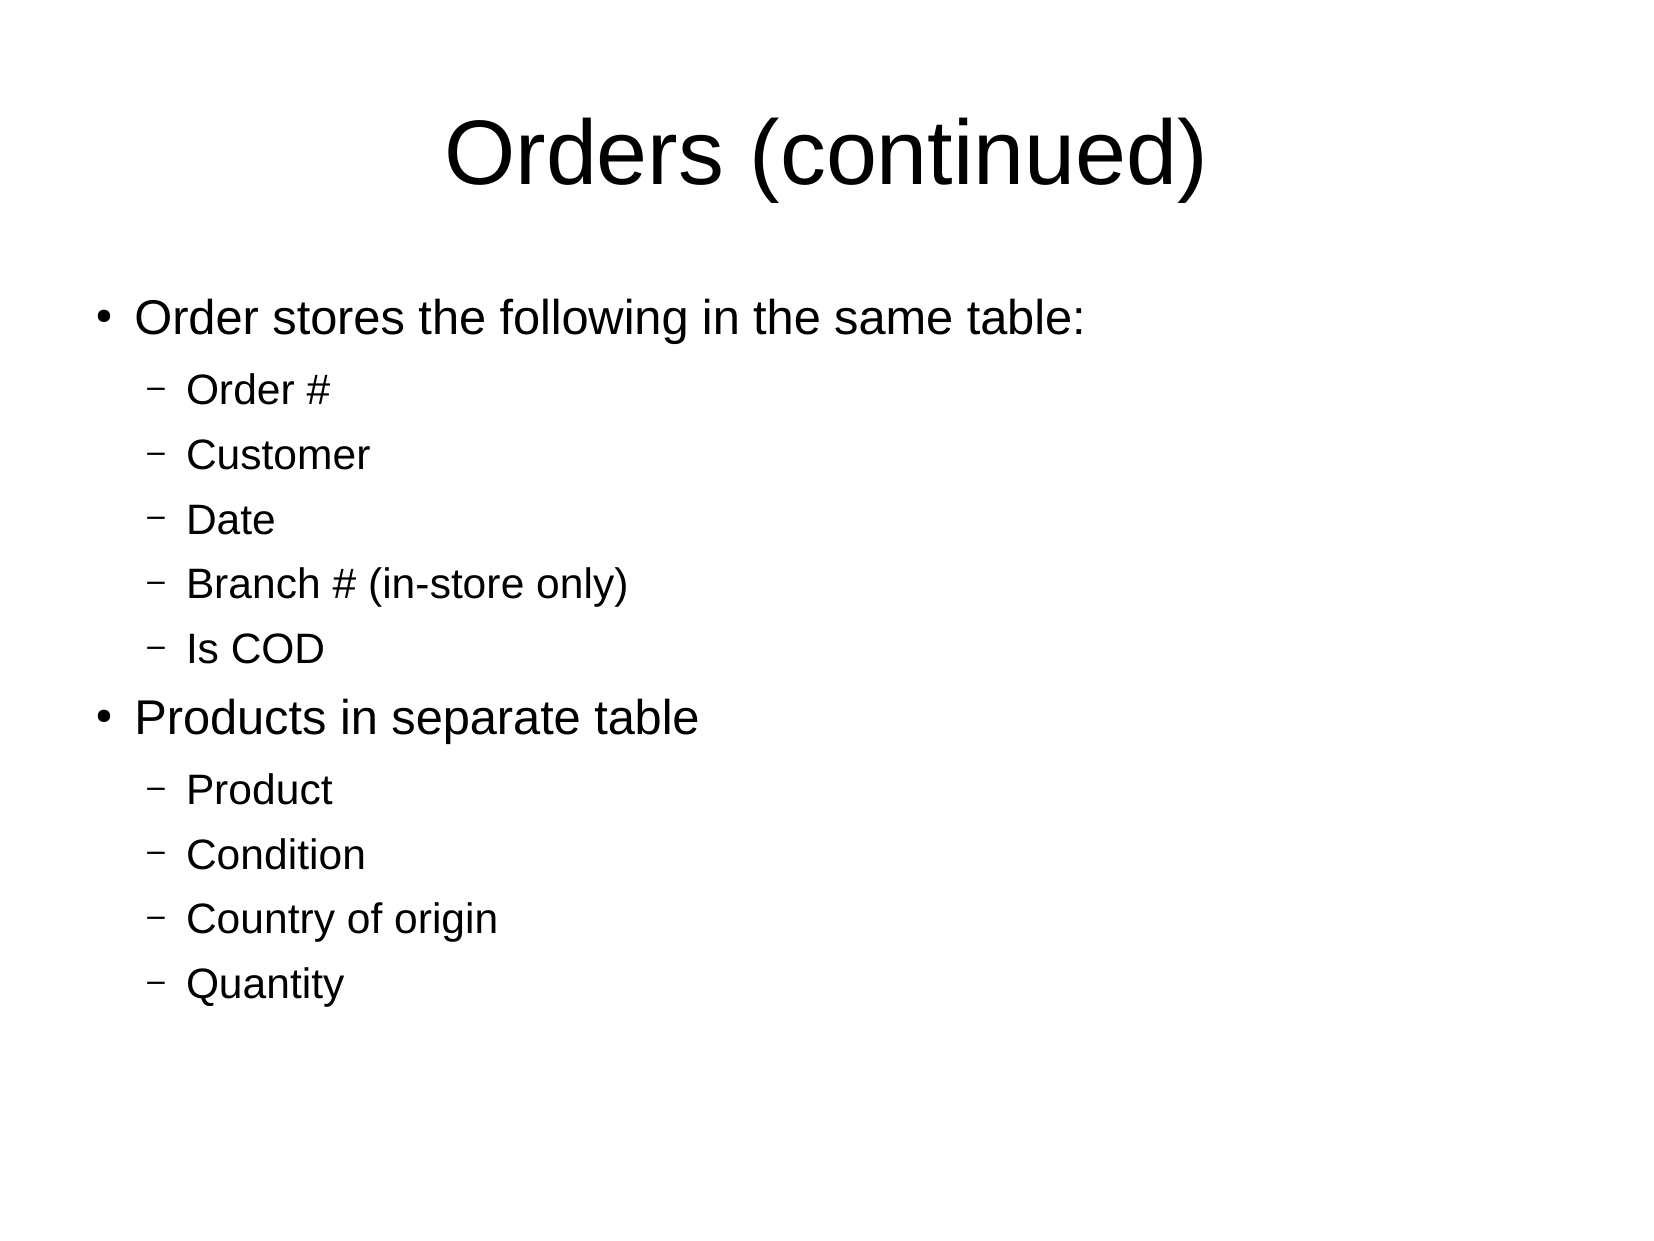

# Orders (continued)
Order stores the following in the same table:
Order #
Customer
Date
Branch # (in-store only)
Is COD
Products in separate table
Product
Condition
Country of origin
Quantity